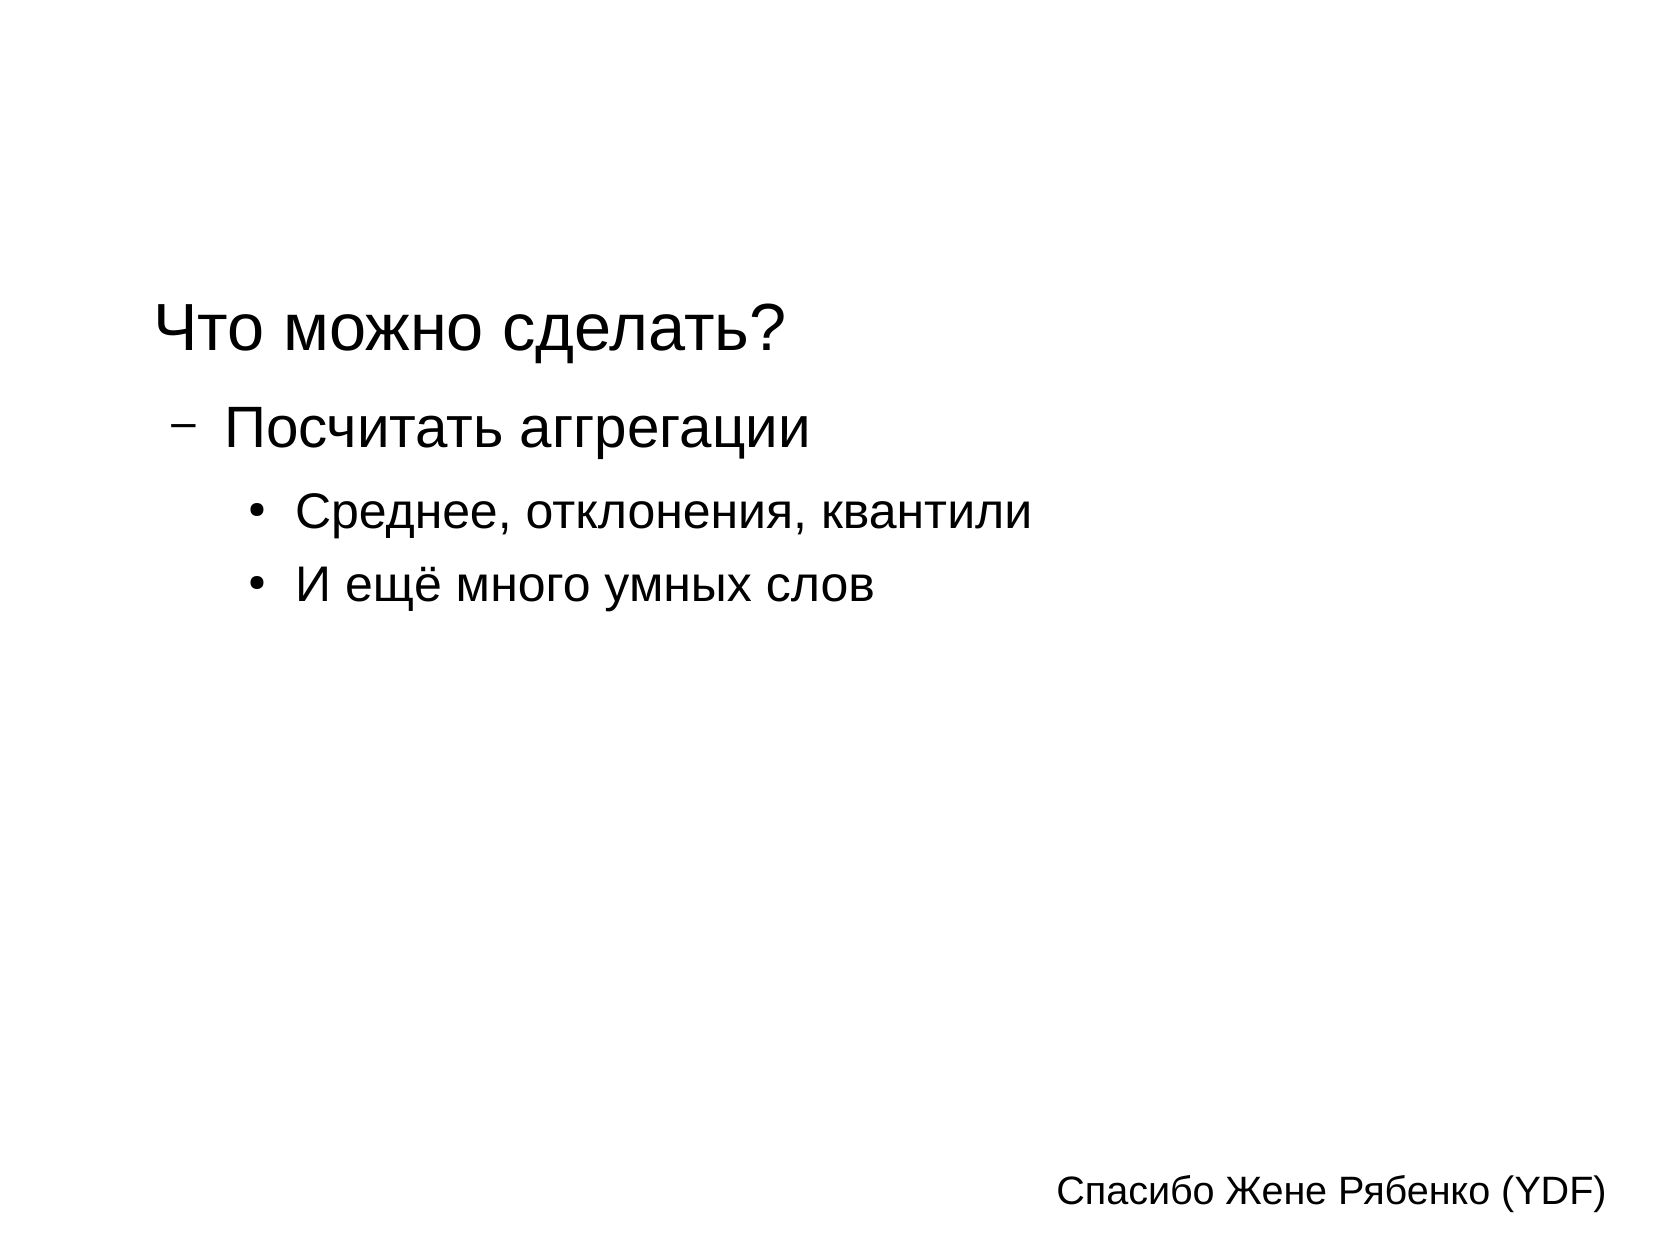

# Что можно сделать?
Посчитать аггрегации
Среднее, отклонения, квантили
И ещё много умных слов
Спасибо Жене Рябенко (YDF)